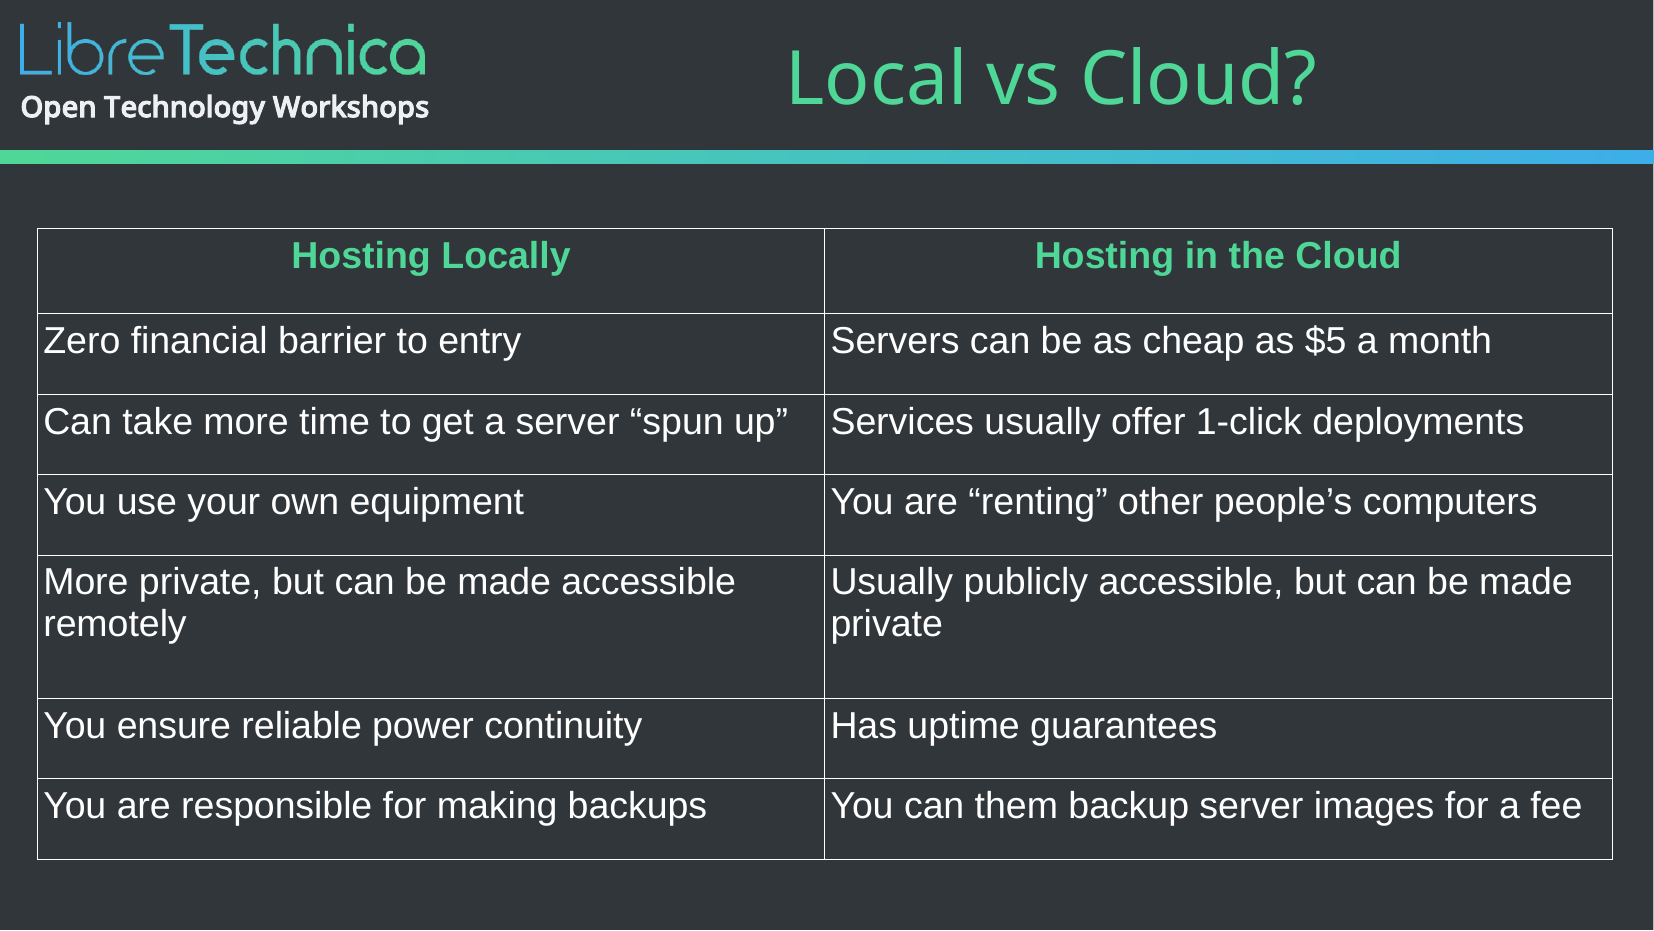

Local vs Cloud?
# Open Technology Workshops
| Hosting Locally | Hosting in the Cloud |
| --- | --- |
| Zero financial barrier to entry | Servers can be as cheap as $5 a month |
| Can take more time to get a server “spun up” | Services usually offer 1-click deployments |
| You use your own equipment | You are “renting” other people’s computers |
| More private, but can be made accessible remotely | Usually publicly accessible, but can be made private |
| You ensure reliable power continuity | Has uptime guarantees |
| You are responsible for making backups | You can them backup server images for a fee |